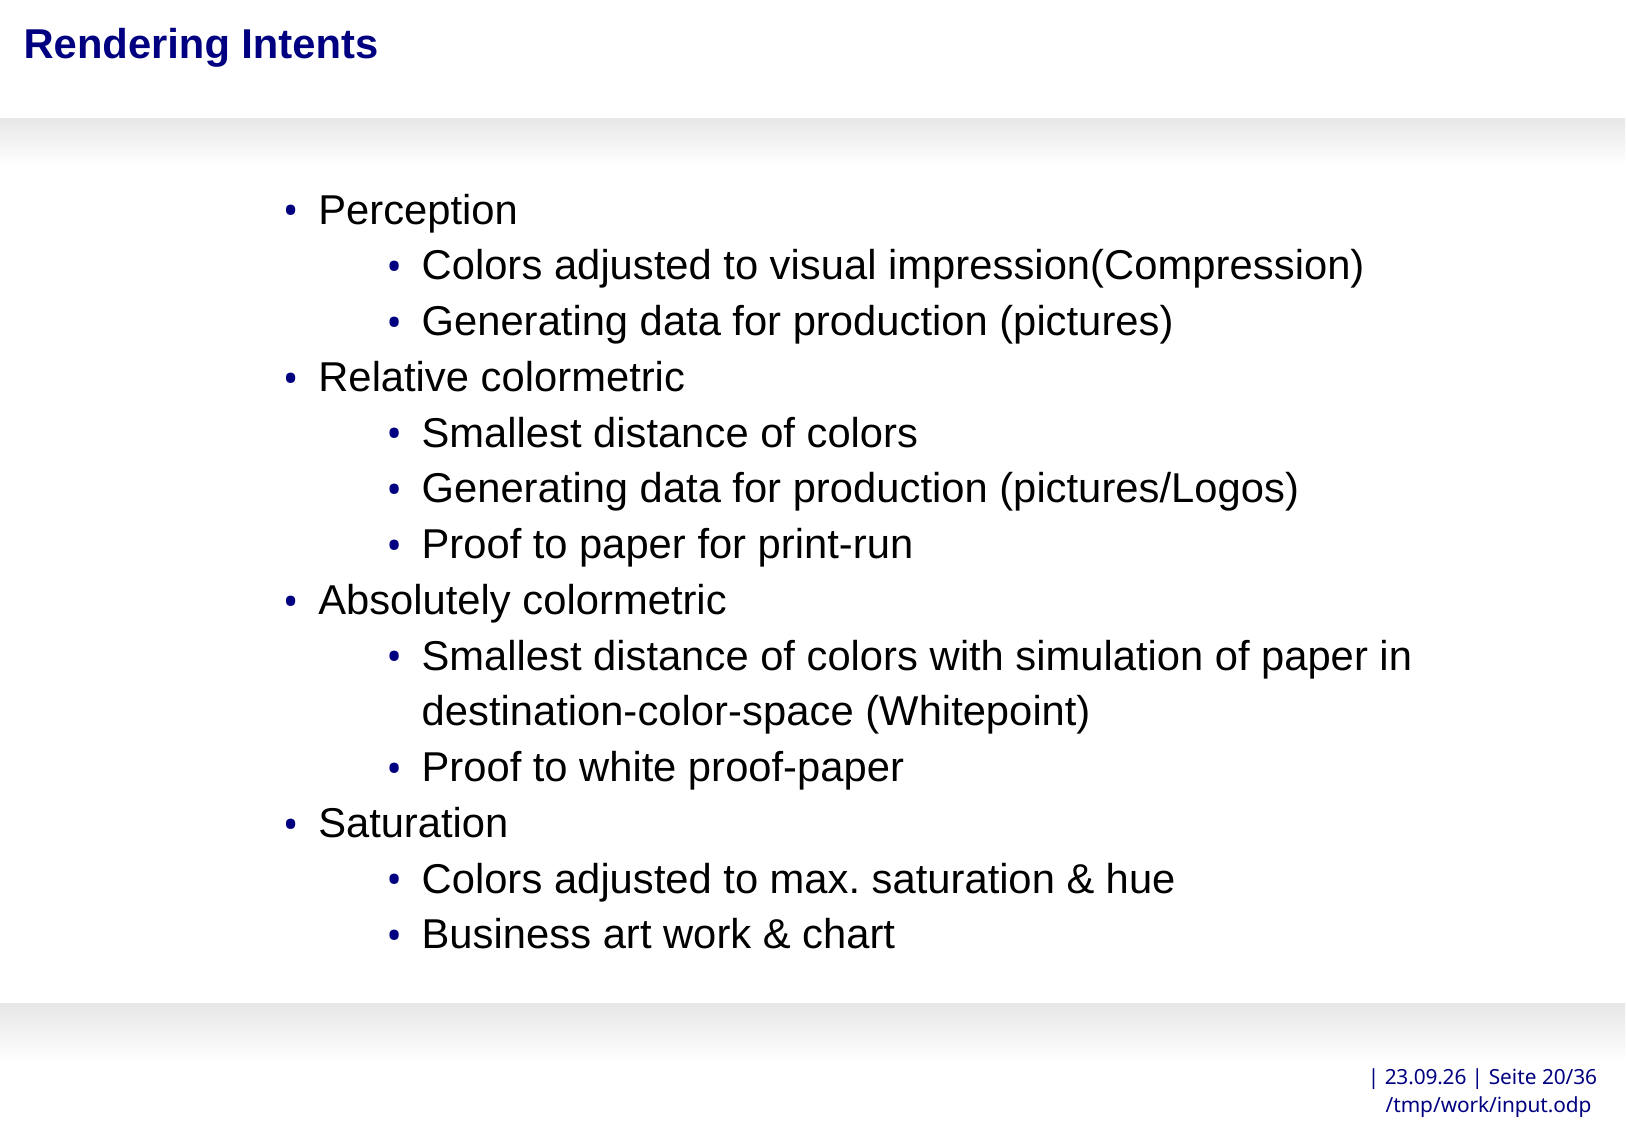

# Rendering Intents
Perception
Colors adjusted to visual impression(Compression)
Generating data for production (pictures)
Relative colormetric
Smallest distance of colors
Generating data for production (pictures/Logos)
Proof to paper for print-run
Absolutely colormetric
Smallest distance of colors with simulation of paper in destination-color-space (Whitepoint)
Proof to white proof-paper
Saturation
Colors adjusted to max. saturation & hue
Business art work & chart